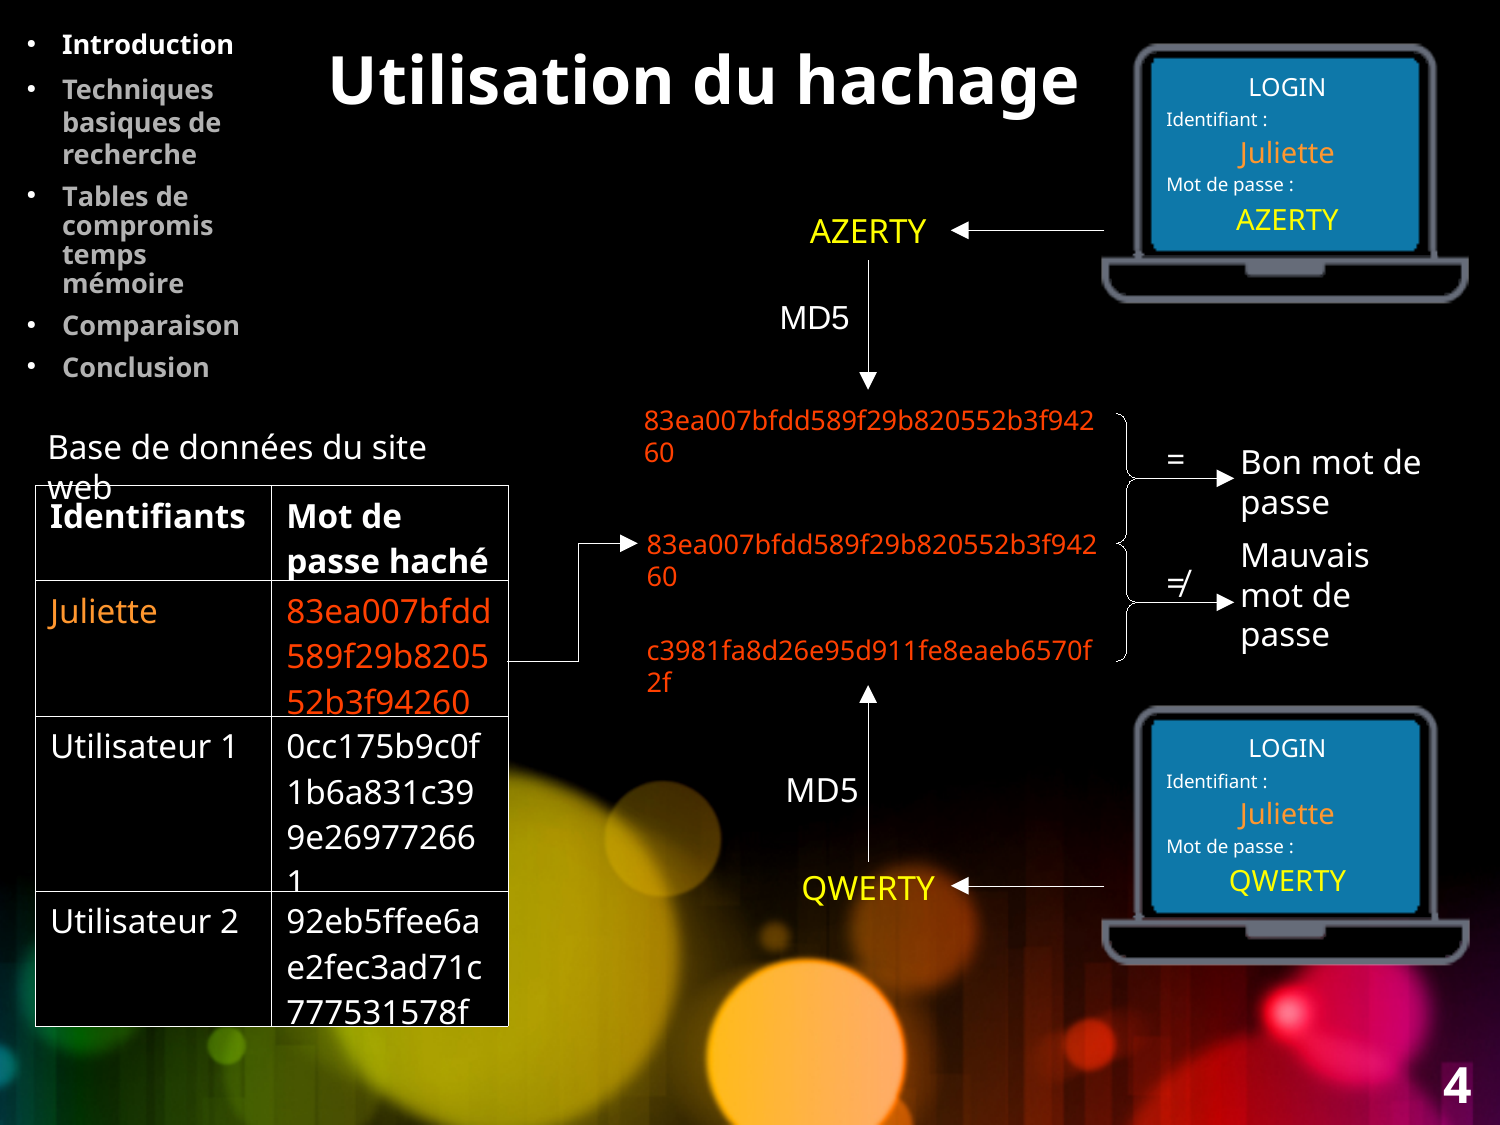

# Utilisation du hachage
Introduction
Techniques basiques de recherche
Tables de compromis temps mémoire
Comparaison
Conclusion
LOGIN
Identifiant :
Juliette
Mot de passe :
AZERTY
AZERTY
MD5
83ea007bfdd589f29b820552b3f94260
Base de données du site web
=
Bon mot de passe
| Identifiants | Mot de passe haché |
| --- | --- |
| Juliette | 83ea007bfdd589f29b820552b3f94260 |
| Utilisateur 1 | 0cc175b9c0f1b6a831c399e269772661 |
| Utilisateur 2 | 92eb5ffee6ae2fec3ad71c777531578f |
83ea007bfdd589f29b820552b3f94260
Mauvais mot de passe
≠
c3981fa8d26e95d911fe8eaeb6570f2f
LOGIN
MD5
Identifiant :
Juliette
Mot de passe :
QWERTY
QWERTY